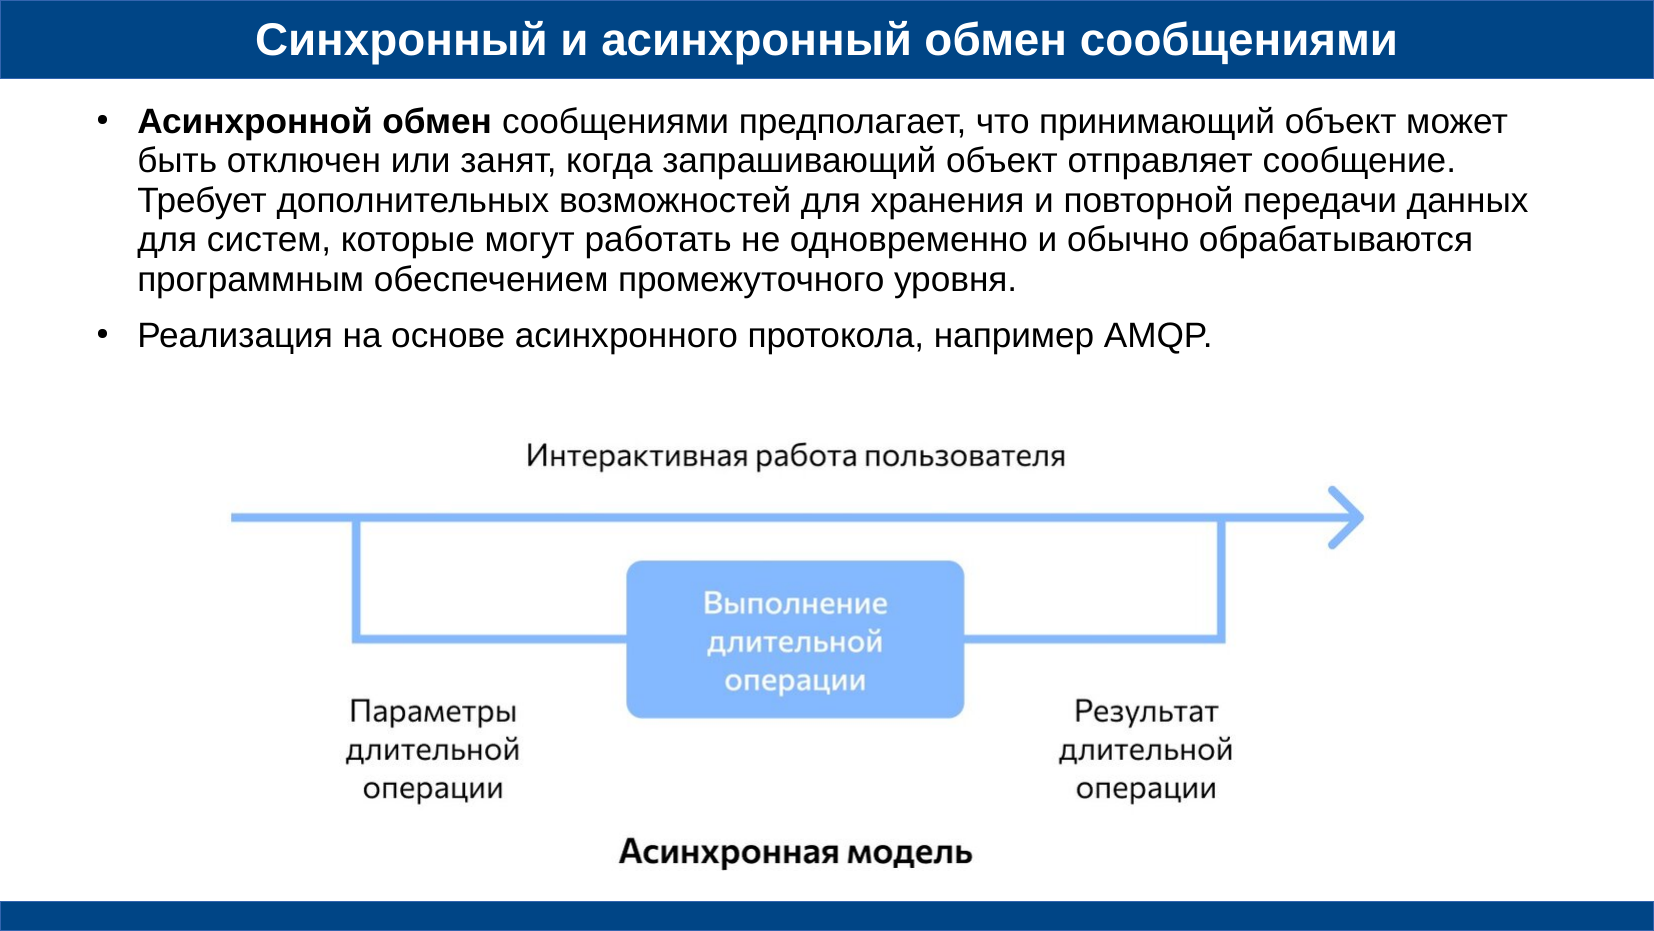

# Синхронный и асинхронный обмен сообщениями
Асинхронной обмен сообщениями предполагает, что принимающий объект может быть отключен или занят, когда запрашивающий объект отправляет сообщение. Требует дополнительных возможностей для хранения и повторной передачи данных для систем, которые могут работать не одновременно и обычно обрабатываются программным обеспечением промежуточного уровня.
Реализация на основе асинхронного протокола, например AMQP.